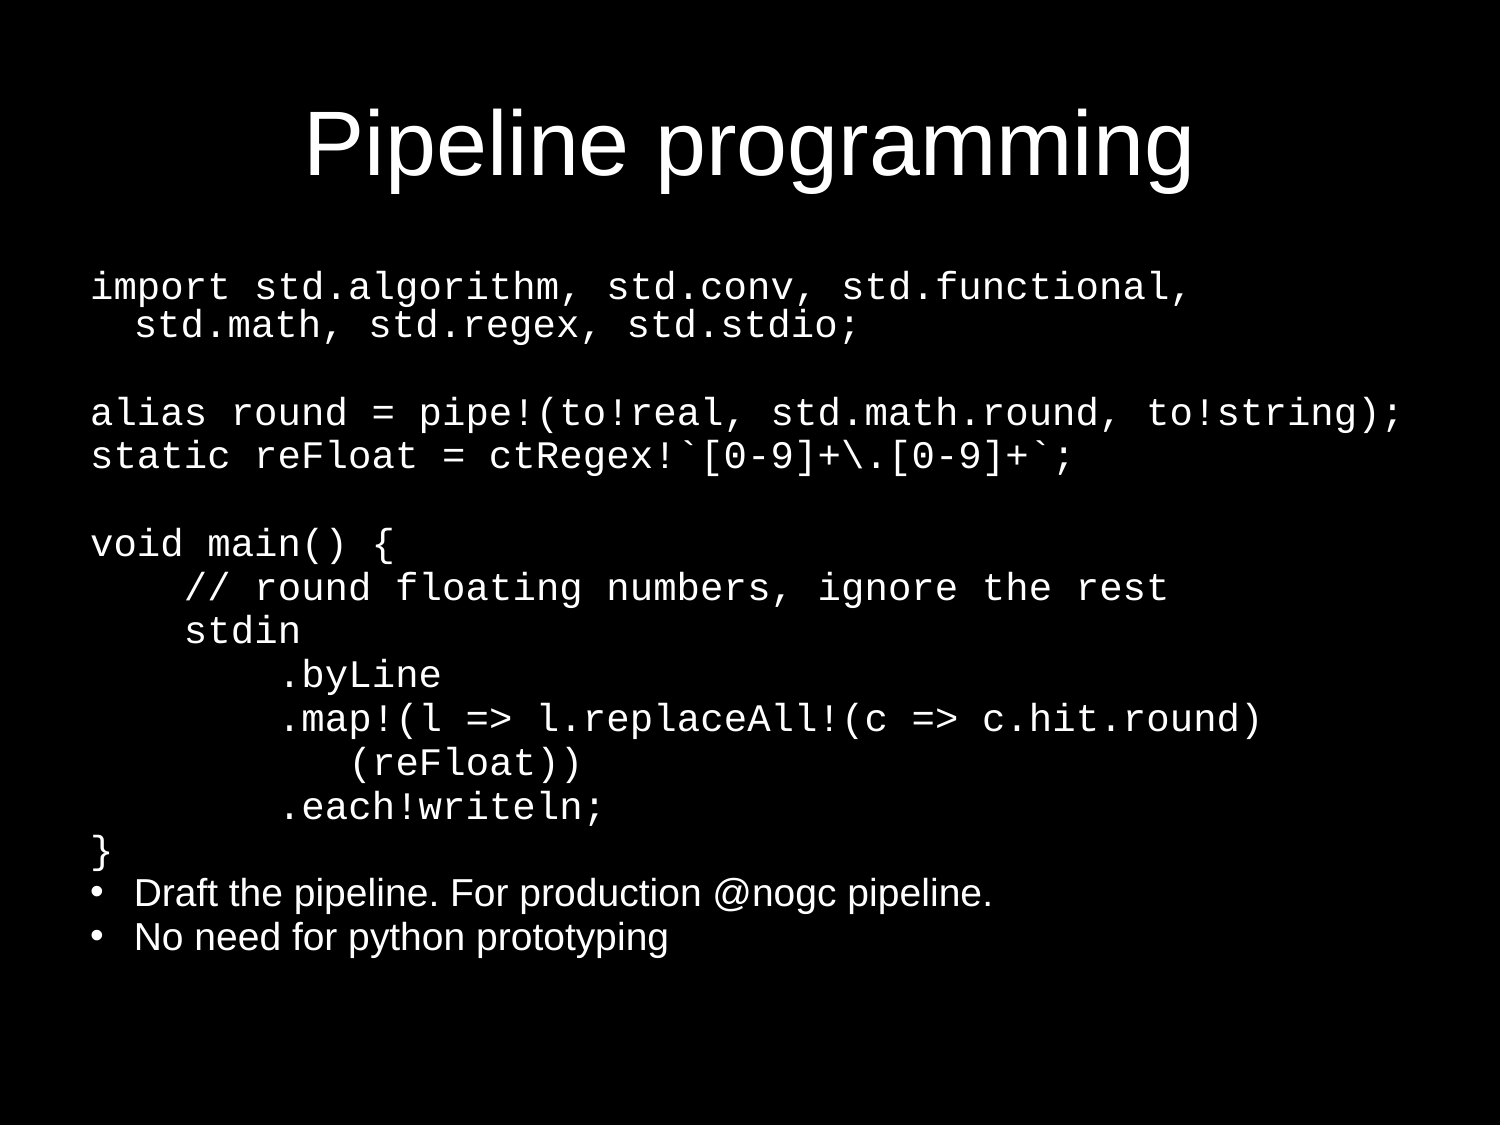

# Pipeline programming
import std.algorithm, std.conv, std.functional, std.math, std.regex, std.stdio;
alias round = pipe!(to!real, std.math.round, to!string);
static reFloat = ctRegex!`[0-9]+\.[0-9]+`;
void main() {
 // round floating numbers, ignore the rest
 stdin
 .byLine
 .map!(l => l.replaceAll!(c => c.hit.round)
 (reFloat))
 .each!writeln;
}
Draft the pipeline. For production @nogc pipeline.
No need for python prototyping